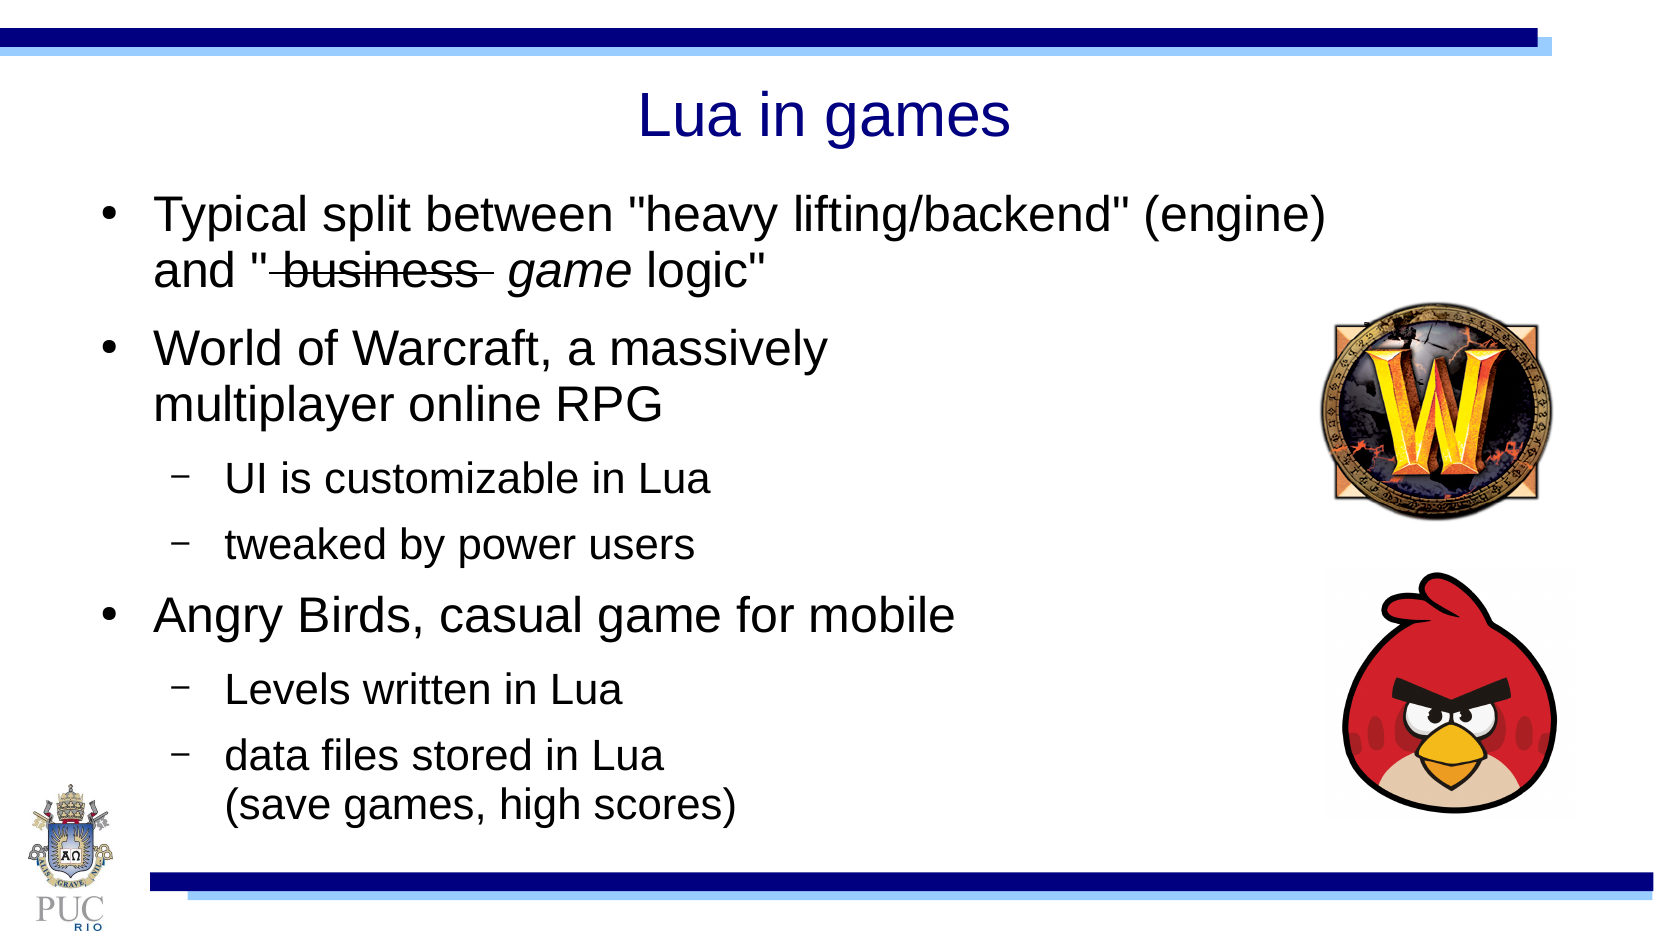

# Lua in games
Typical split between "heavy lifting/backend" (engine)
and " business game logic"
World of Warcraft, a massively
multiplayer online RPG
UI is customizable in Lua
tweaked by power users
Angry Birds, casual game for mobile
Levels written in Lua
data files stored in Lua
(save games, high scores)